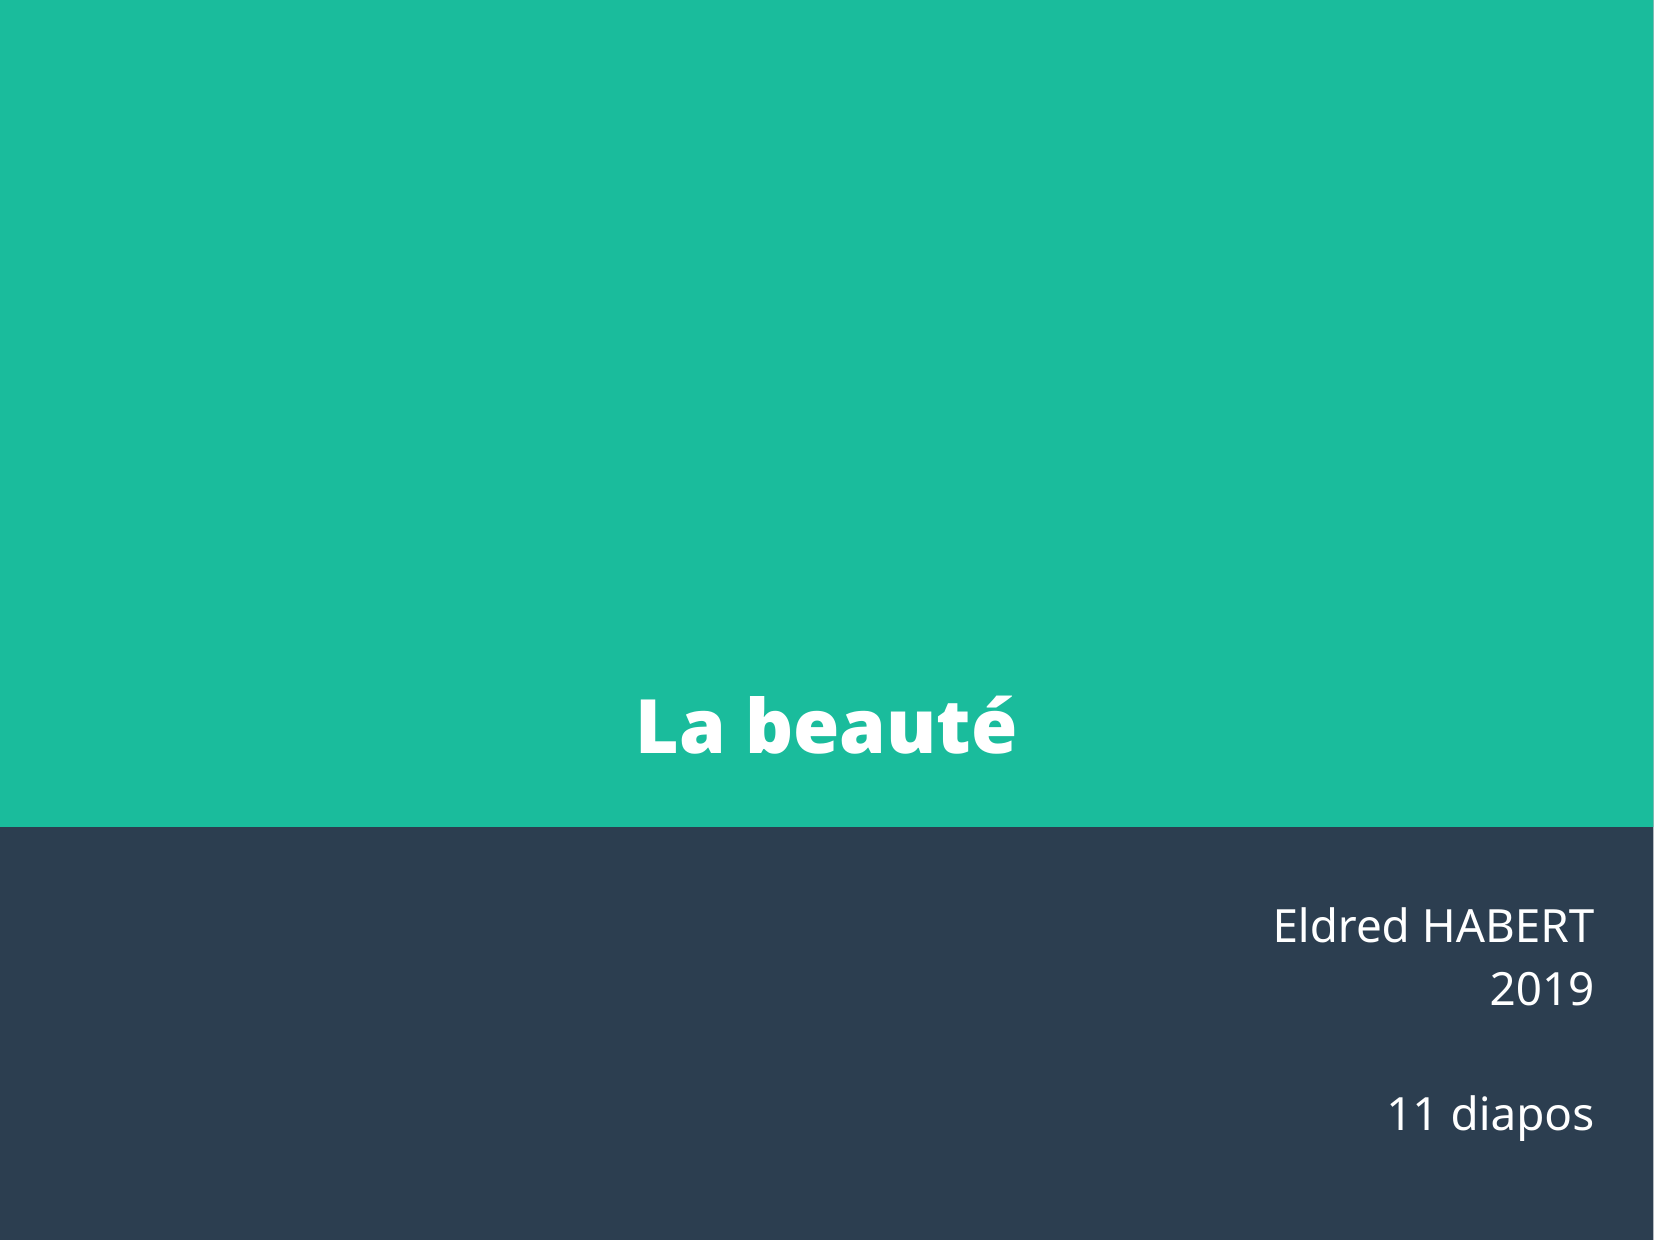

# La beauté
Eldred HABERT
2019
11 diapos